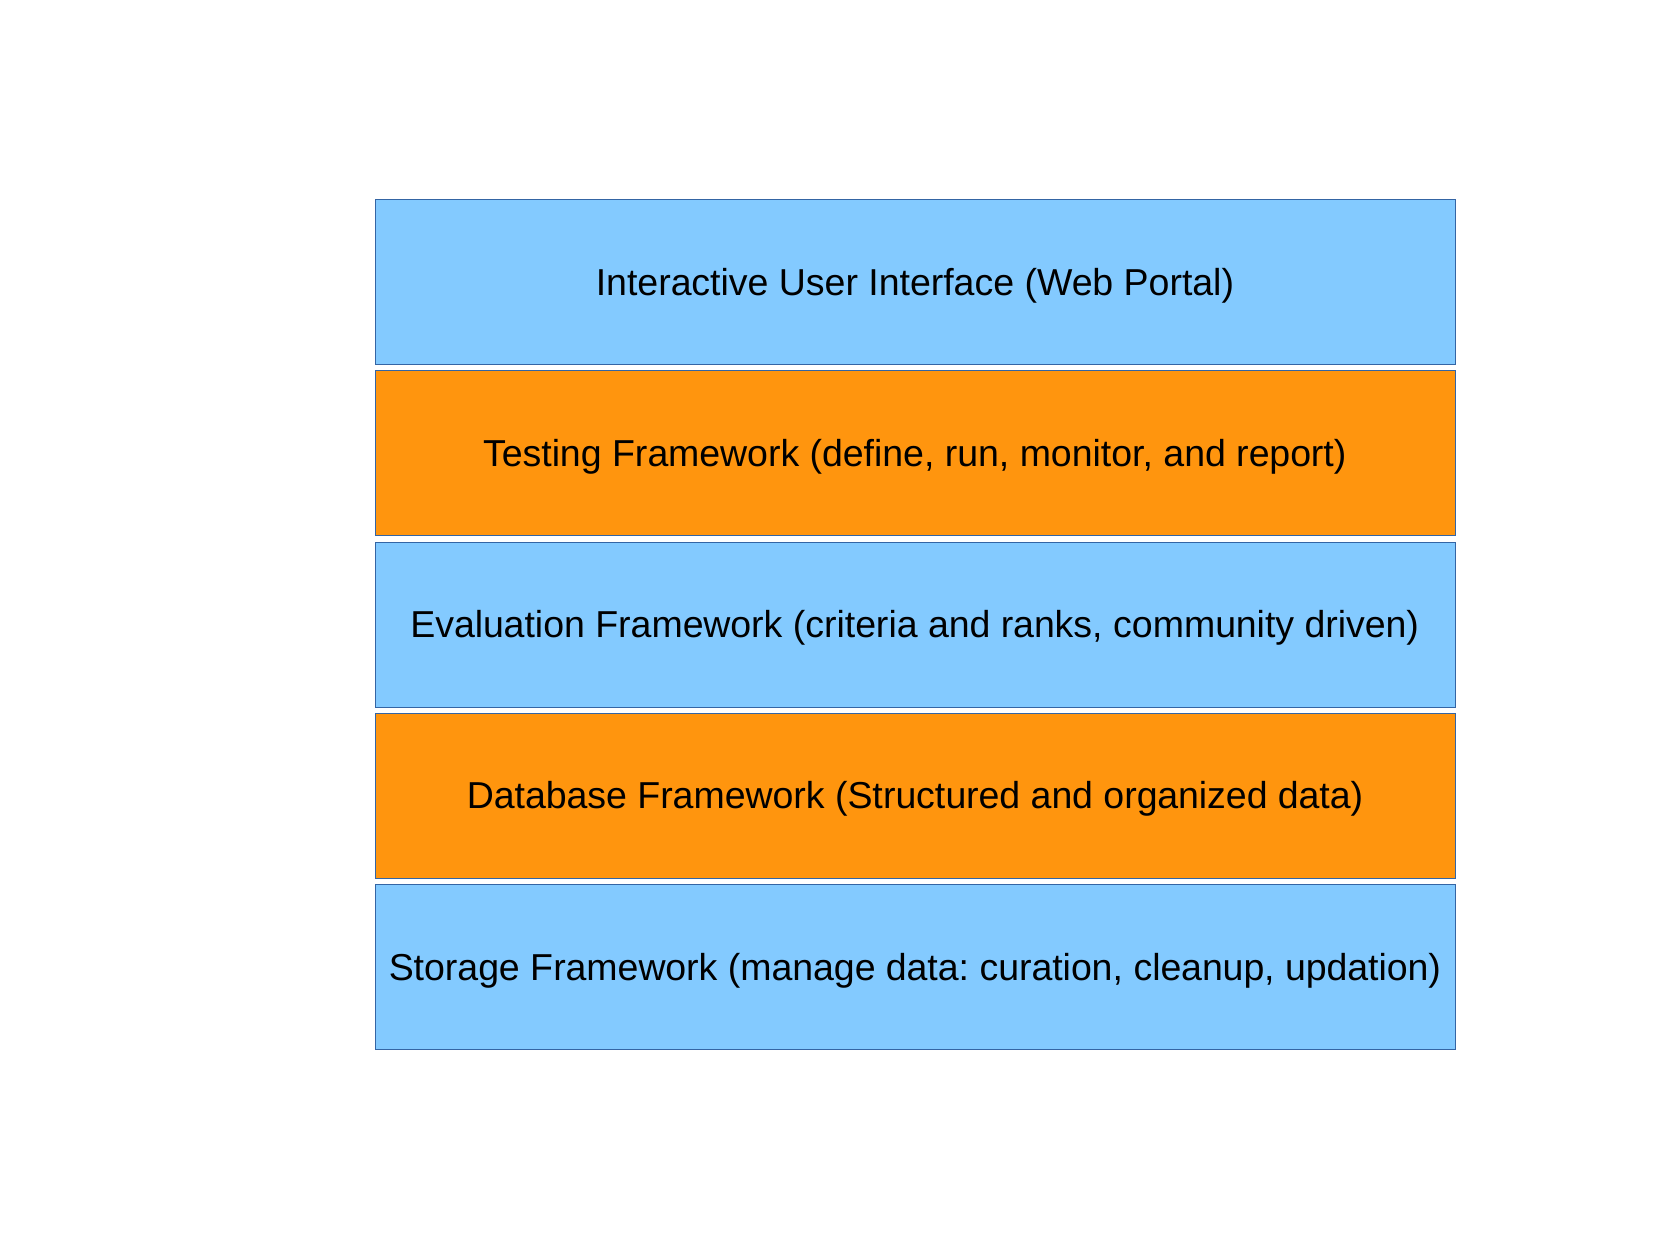

Interactive User Interface (Web Portal)
Testing Framework (define, run, monitor, and report)
Evaluation Framework (criteria and ranks, community driven)
Database Framework (Structured and organized data)
Storage Framework (manage data: curation, cleanup, updation)